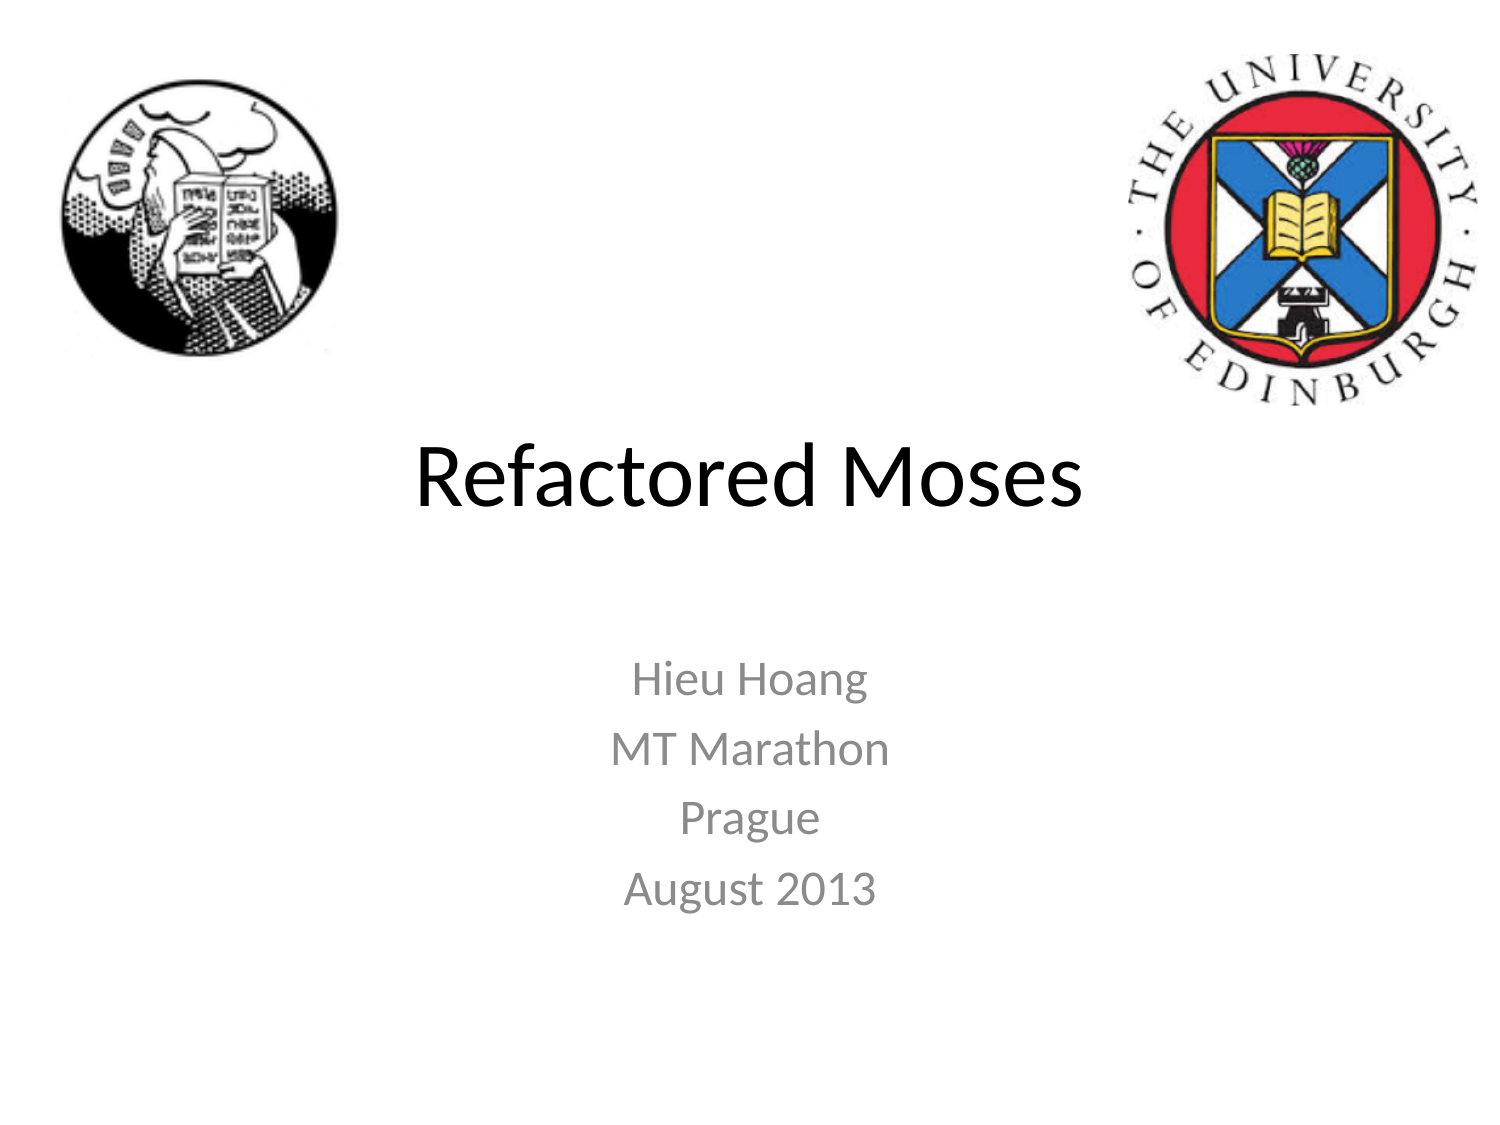

# Refactored Moses
Hieu Hoang
MT Marathon
Prague
August 2013